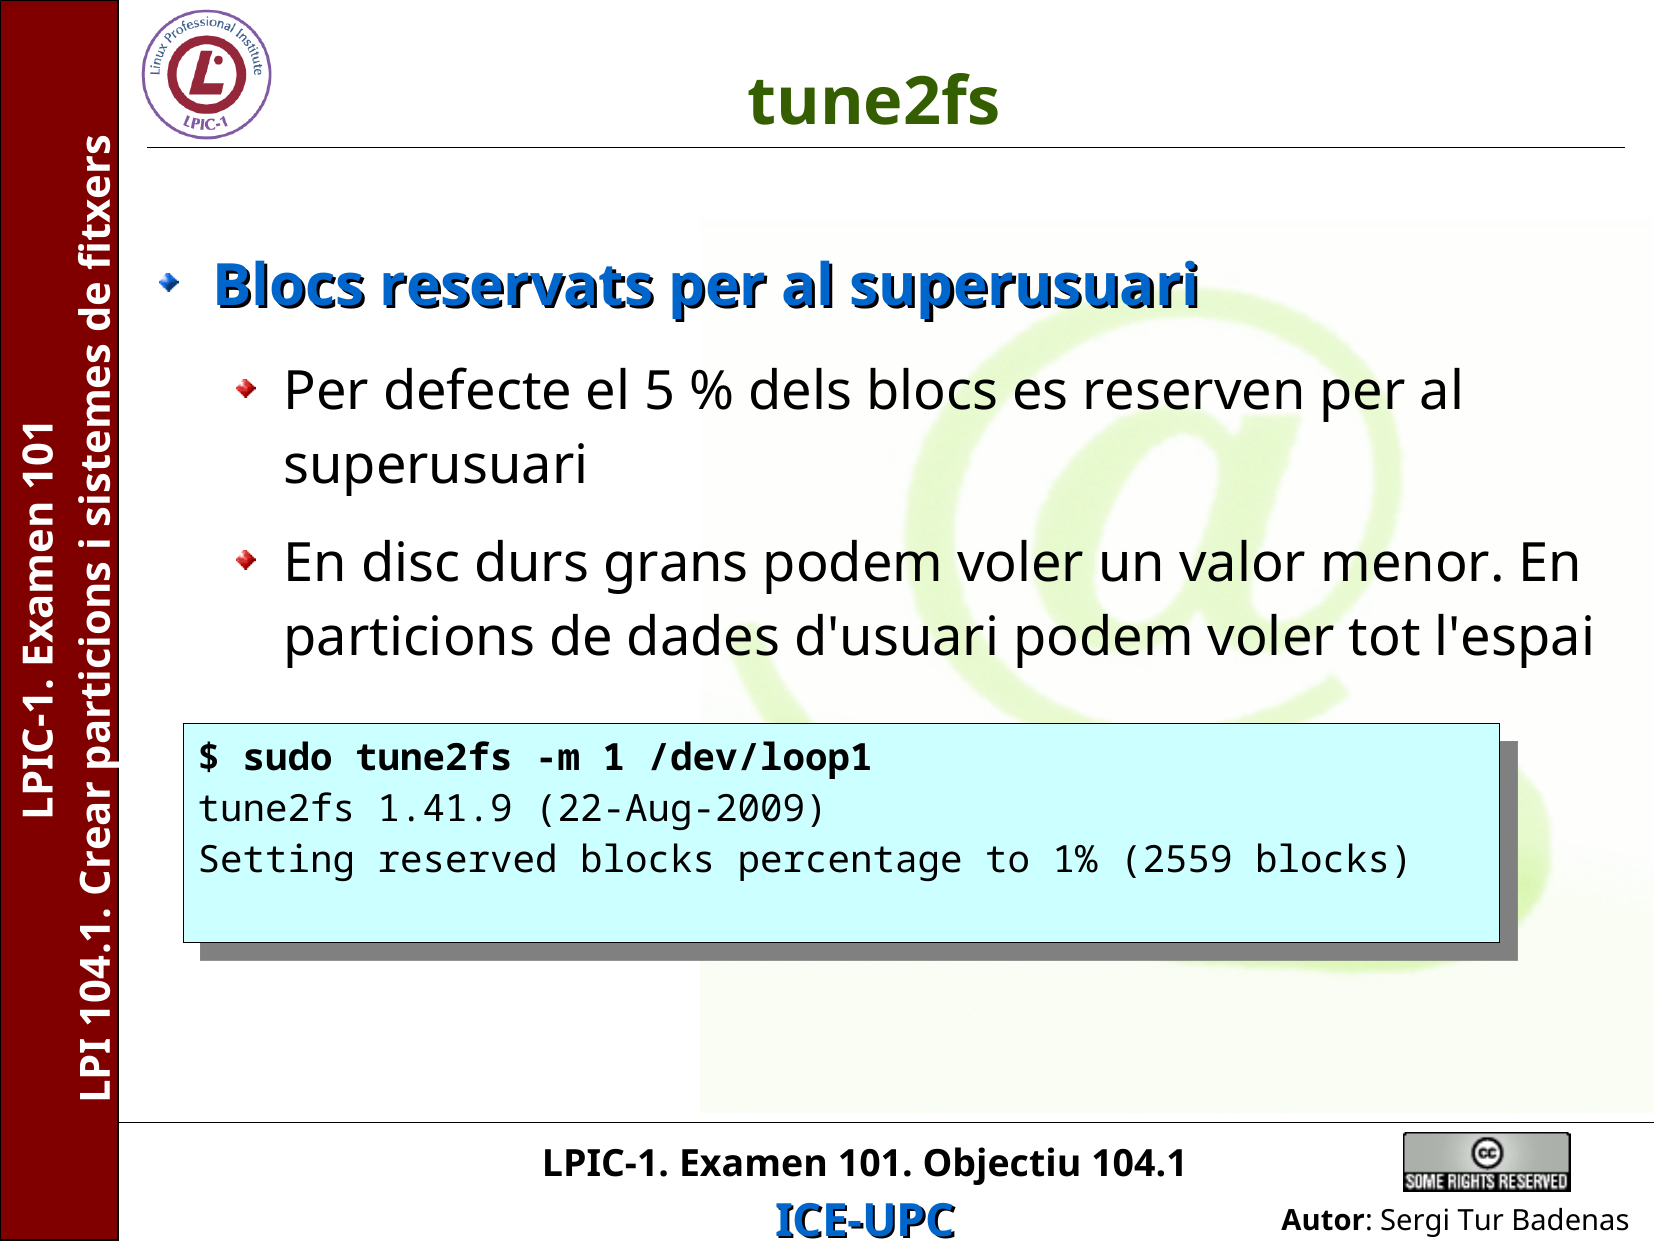

# tune2fs
Blocs reservats per al superusuari
Per defecte el 5 % dels blocs es reserven per al superusuari
En disc durs grans podem voler un valor menor. En particions de dades d'usuari podem voler tot l'espai
$ sudo tune2fs -m 1 /dev/loop1
tune2fs 1.41.9 (22-Aug-2009)
Setting reserved blocks percentage to 1% (2559 blocks)